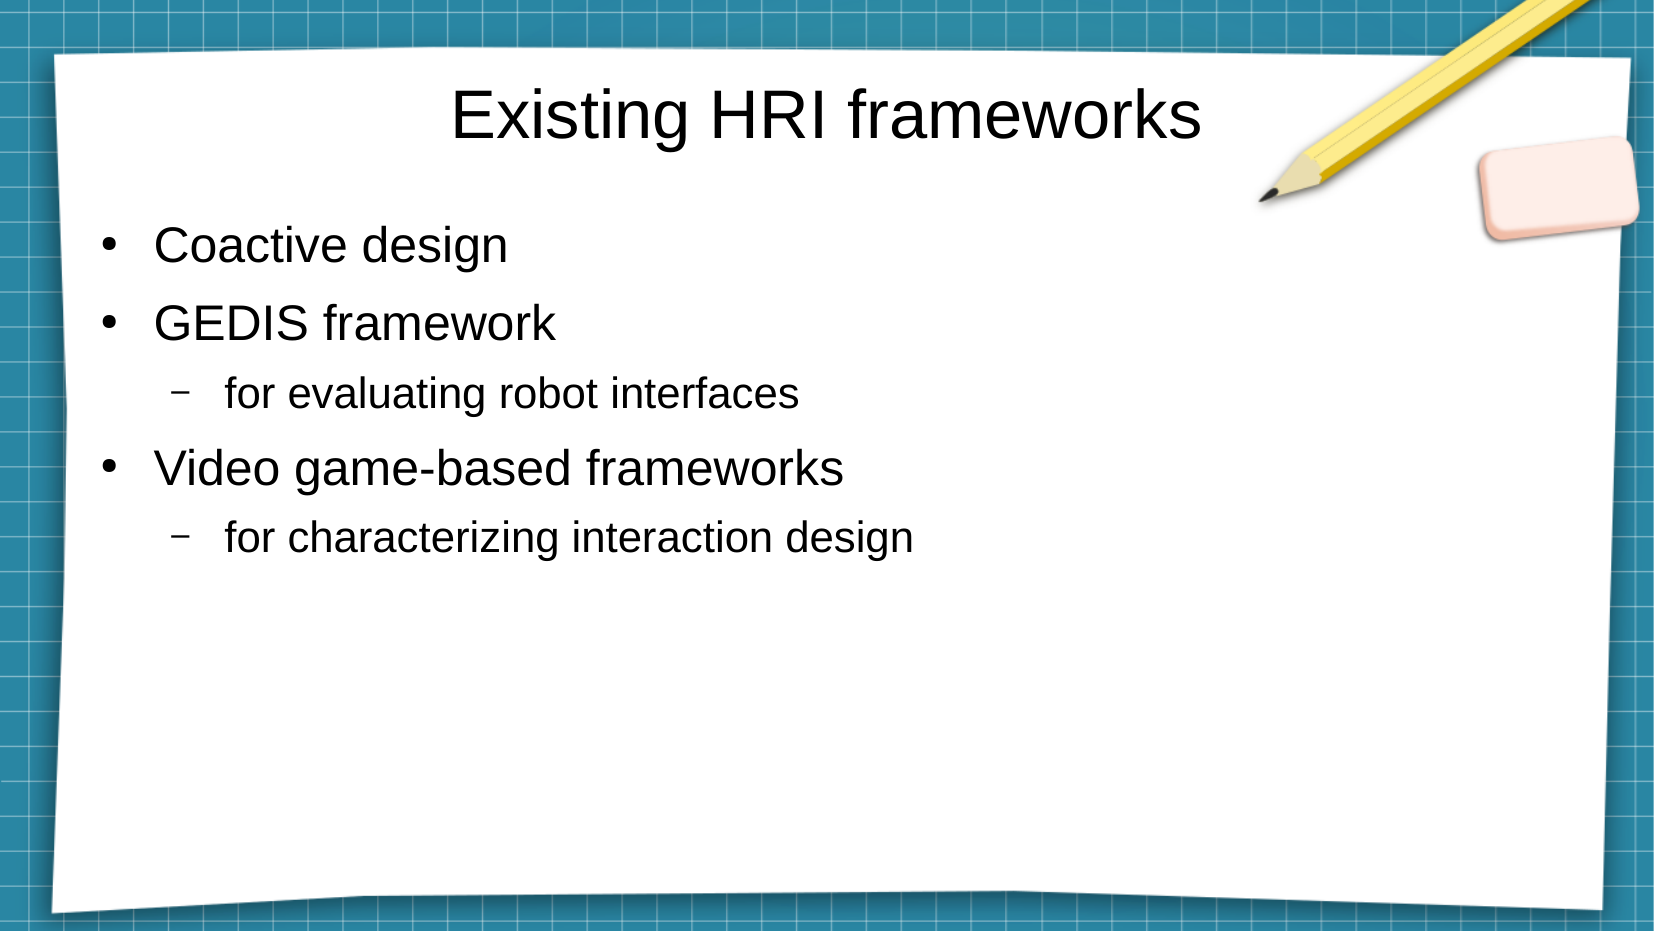

# Existing HRI frameworks
Coactive design
GEDIS framework
for evaluating robot interfaces
Video game-based frameworks
for characterizing interaction design